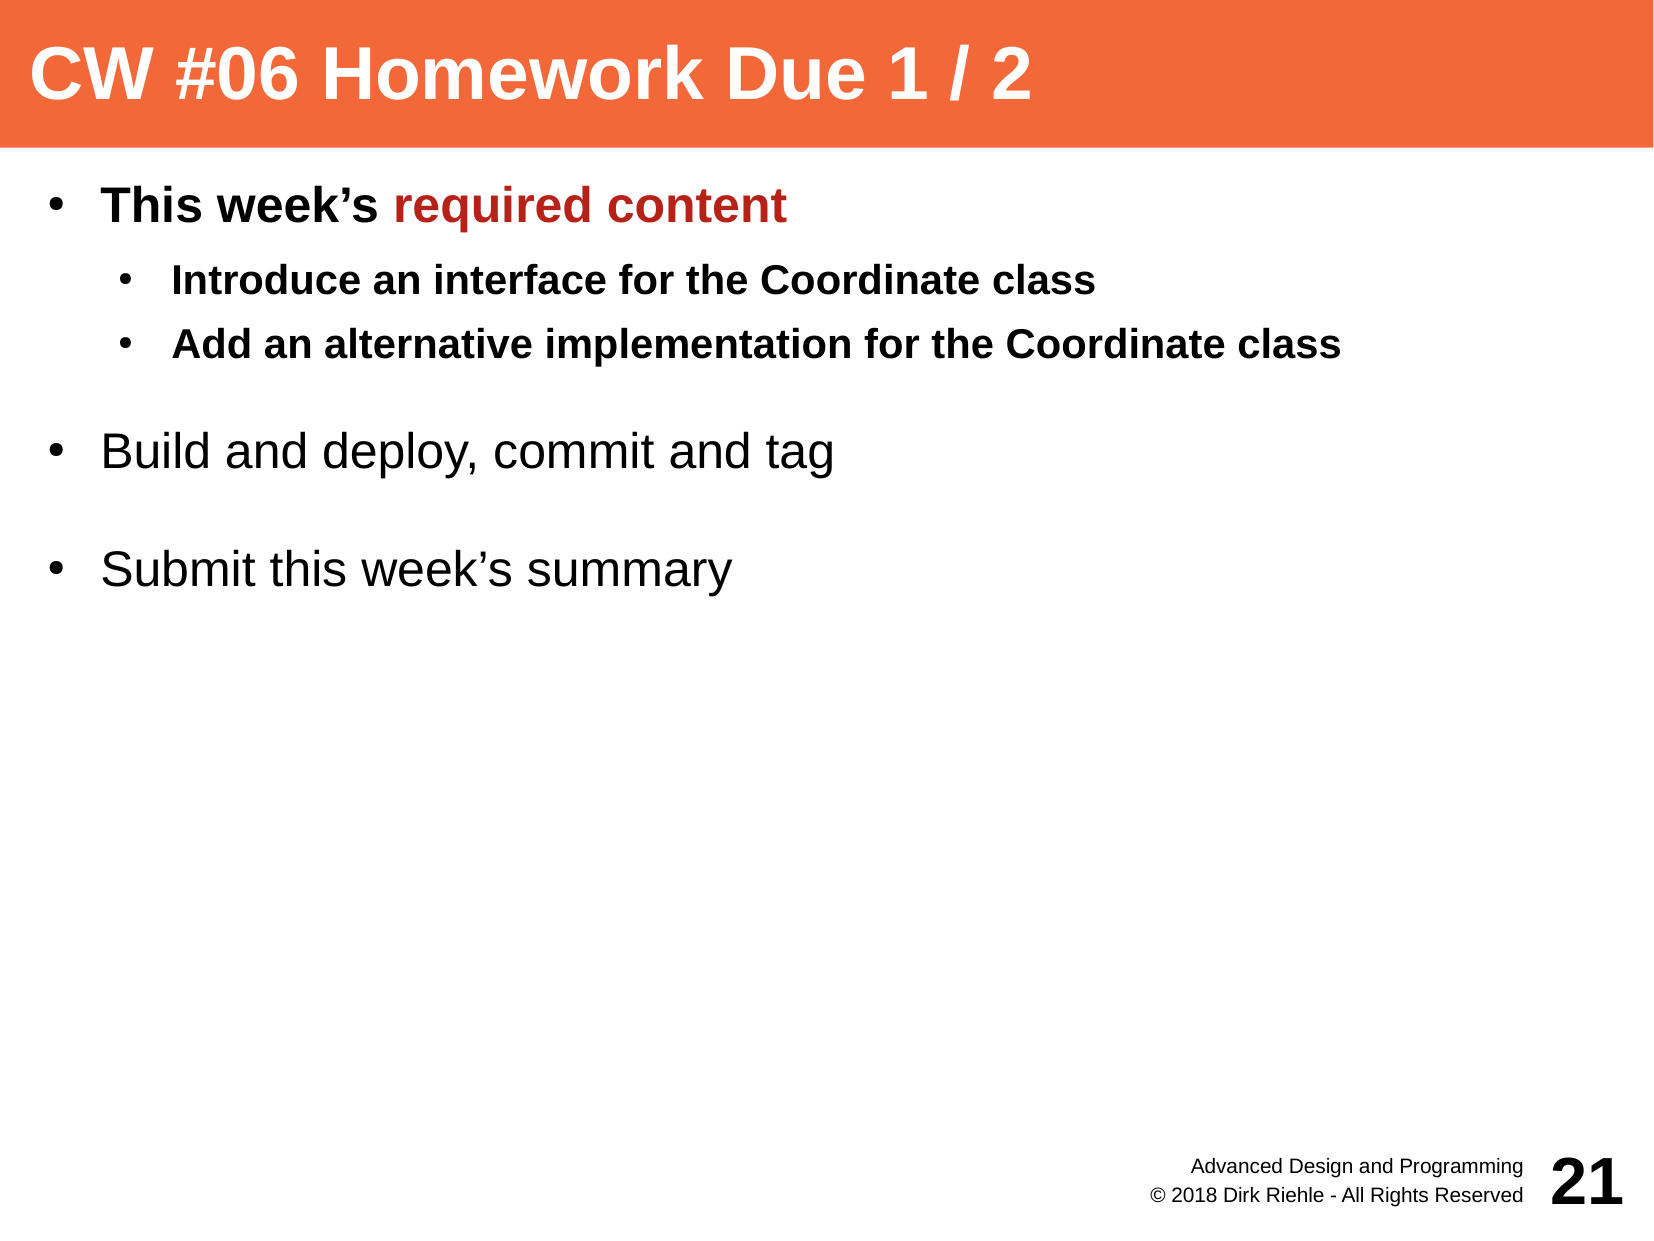

# CW #06 Homework Due 1 / 2
This week’s required content
Introduce an interface for the Coordinate class
Add an alternative implementation for the Coordinate class
Build and deploy, commit and tag
Submit this week’s summary
Advanced Design and Programming
21
© 2018 Dirk Riehle - All Rights Reserved